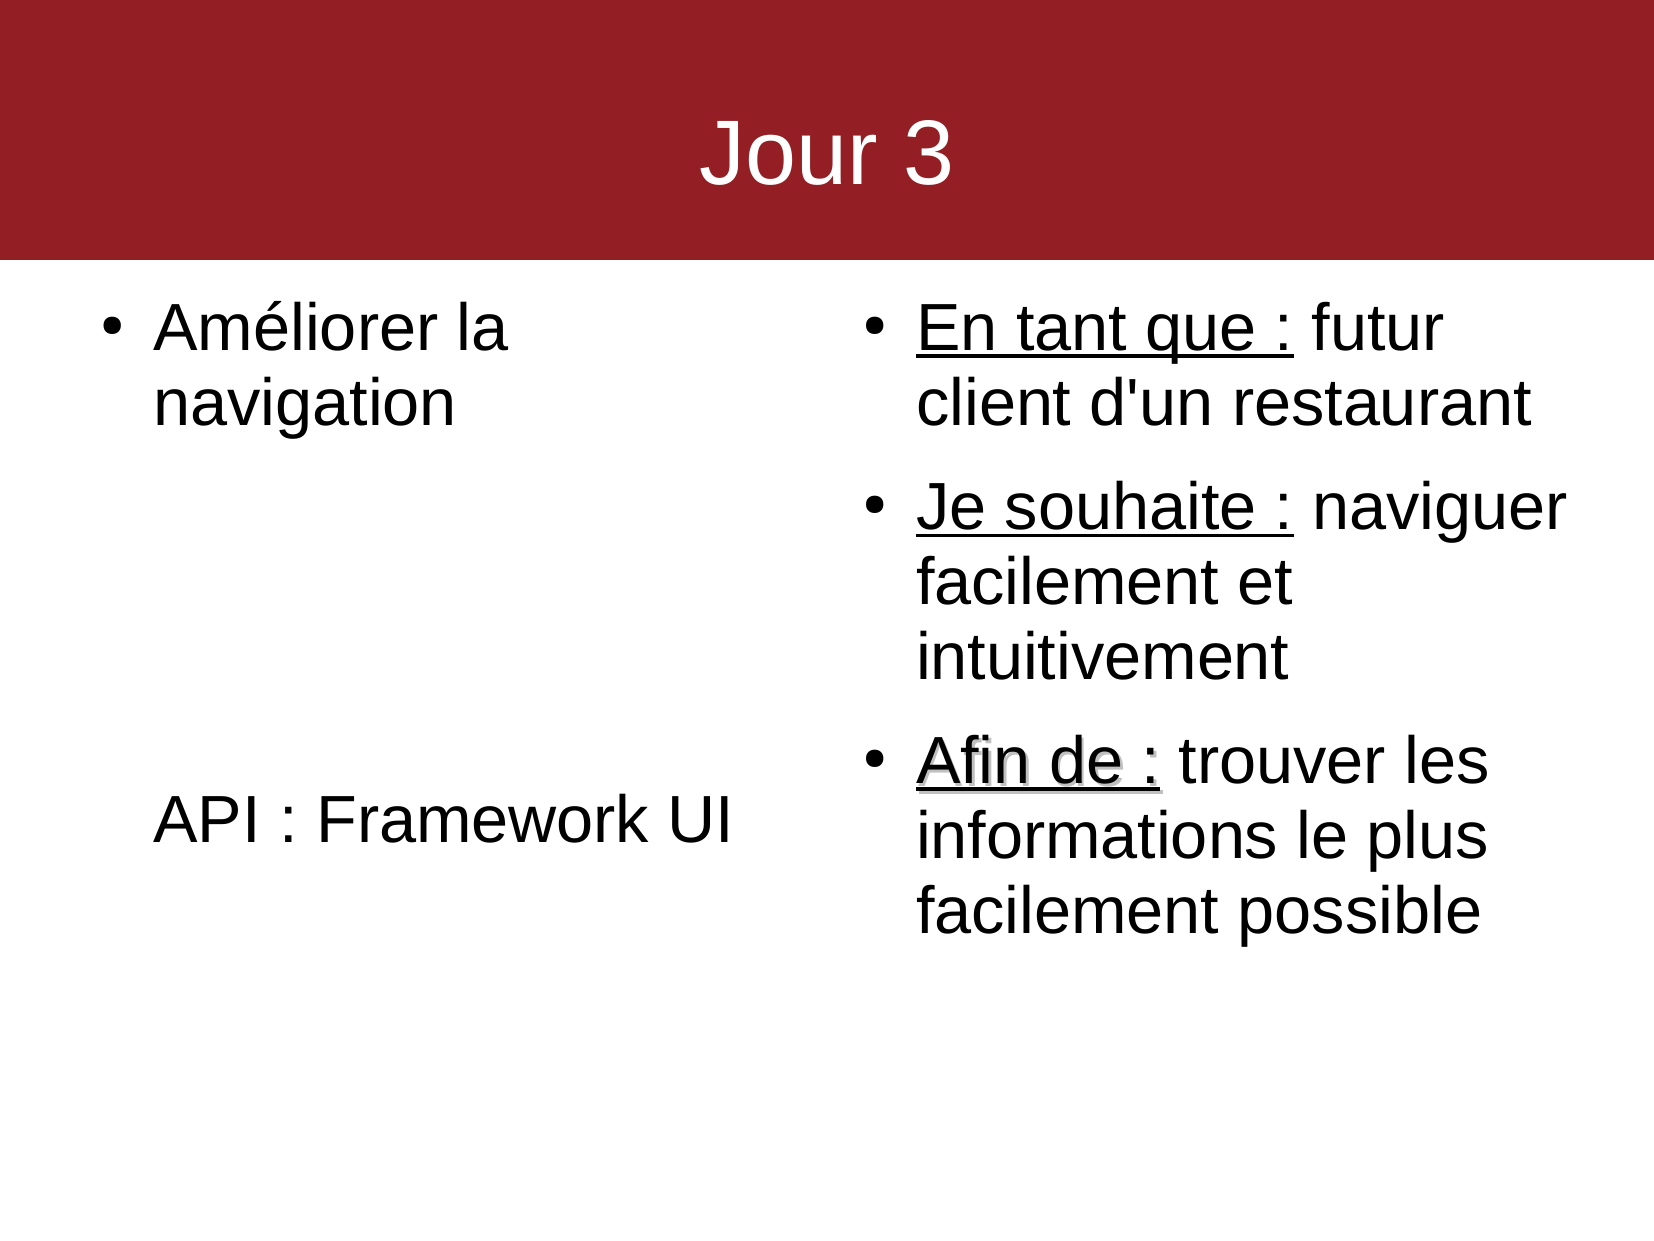

# Jour 3
Améliorer la navigation
API : Framework UI
En tant que : futur client d'un restaurant
Je souhaite : naviguer facilement et intuitivement
Afin de : trouver les informations le plus facilement possible